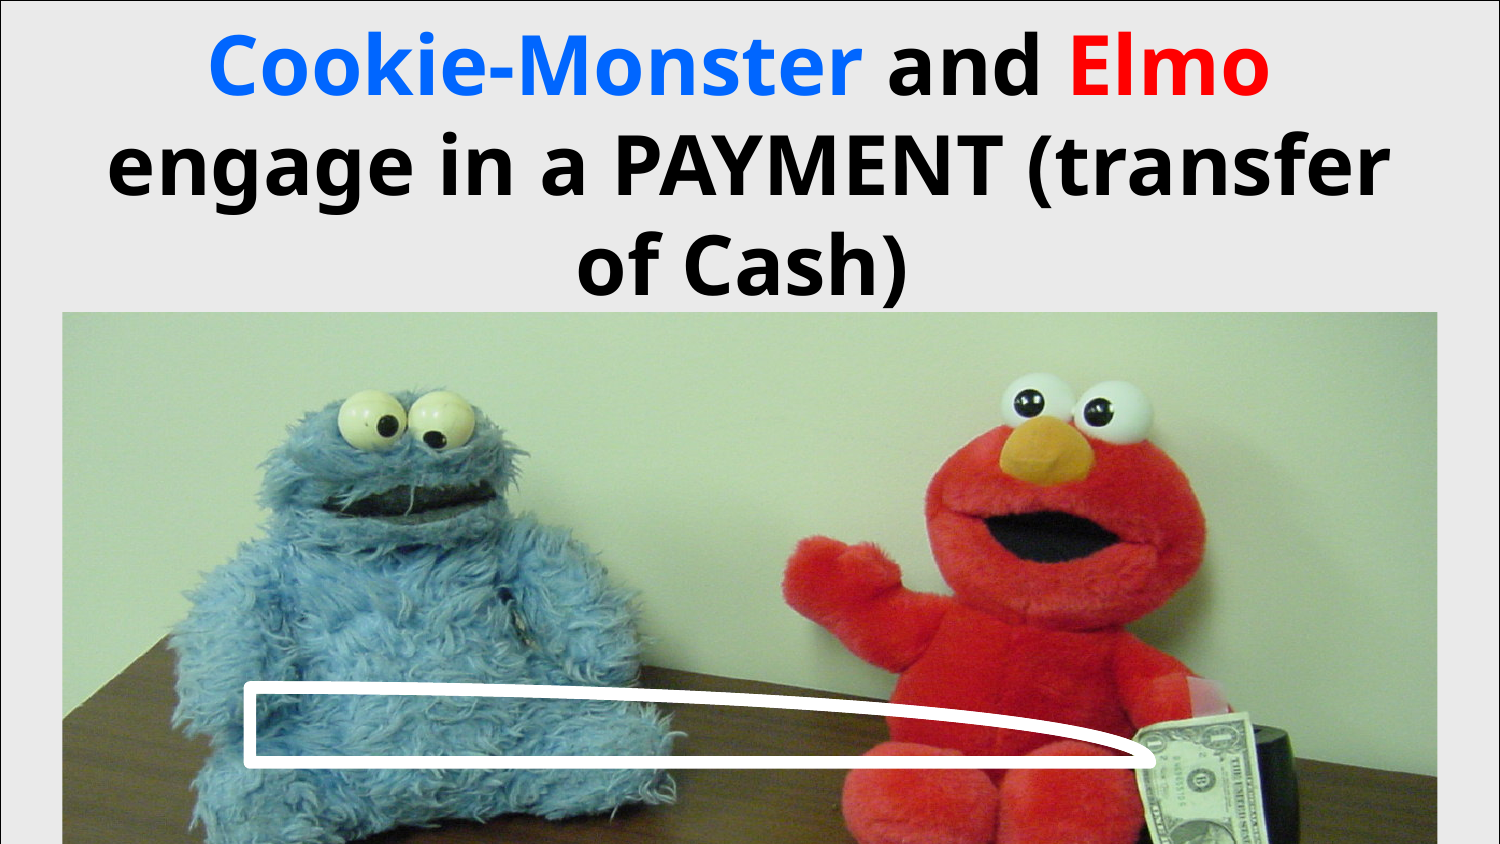

Cookie-Monster and Elmo engage in a PAYMENT (transfer of Cash)